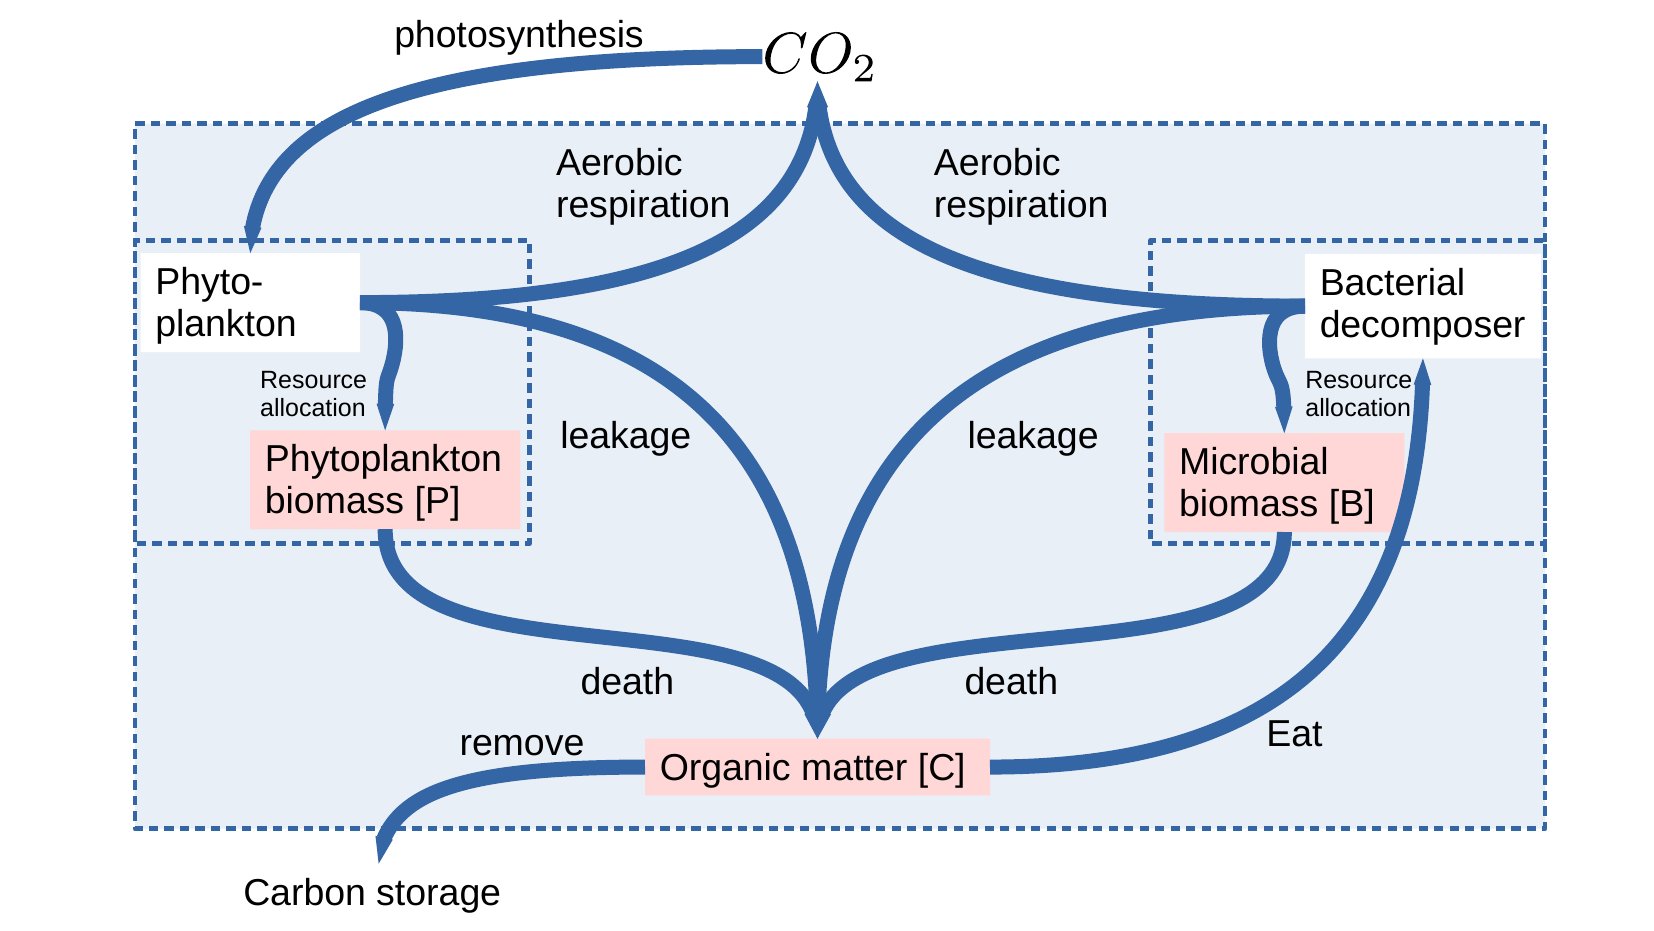

photosynthesis
Aerobic respiration
Aerobic respiration
Phyto-plankton
Bacterial decomposer
Resource allocation
Resource allocation
leakage
leakage
Phytoplankton biomass [P]
Microbial biomass [B]
death
death
Eat
remove
Organic matter [C]
Carbon storage